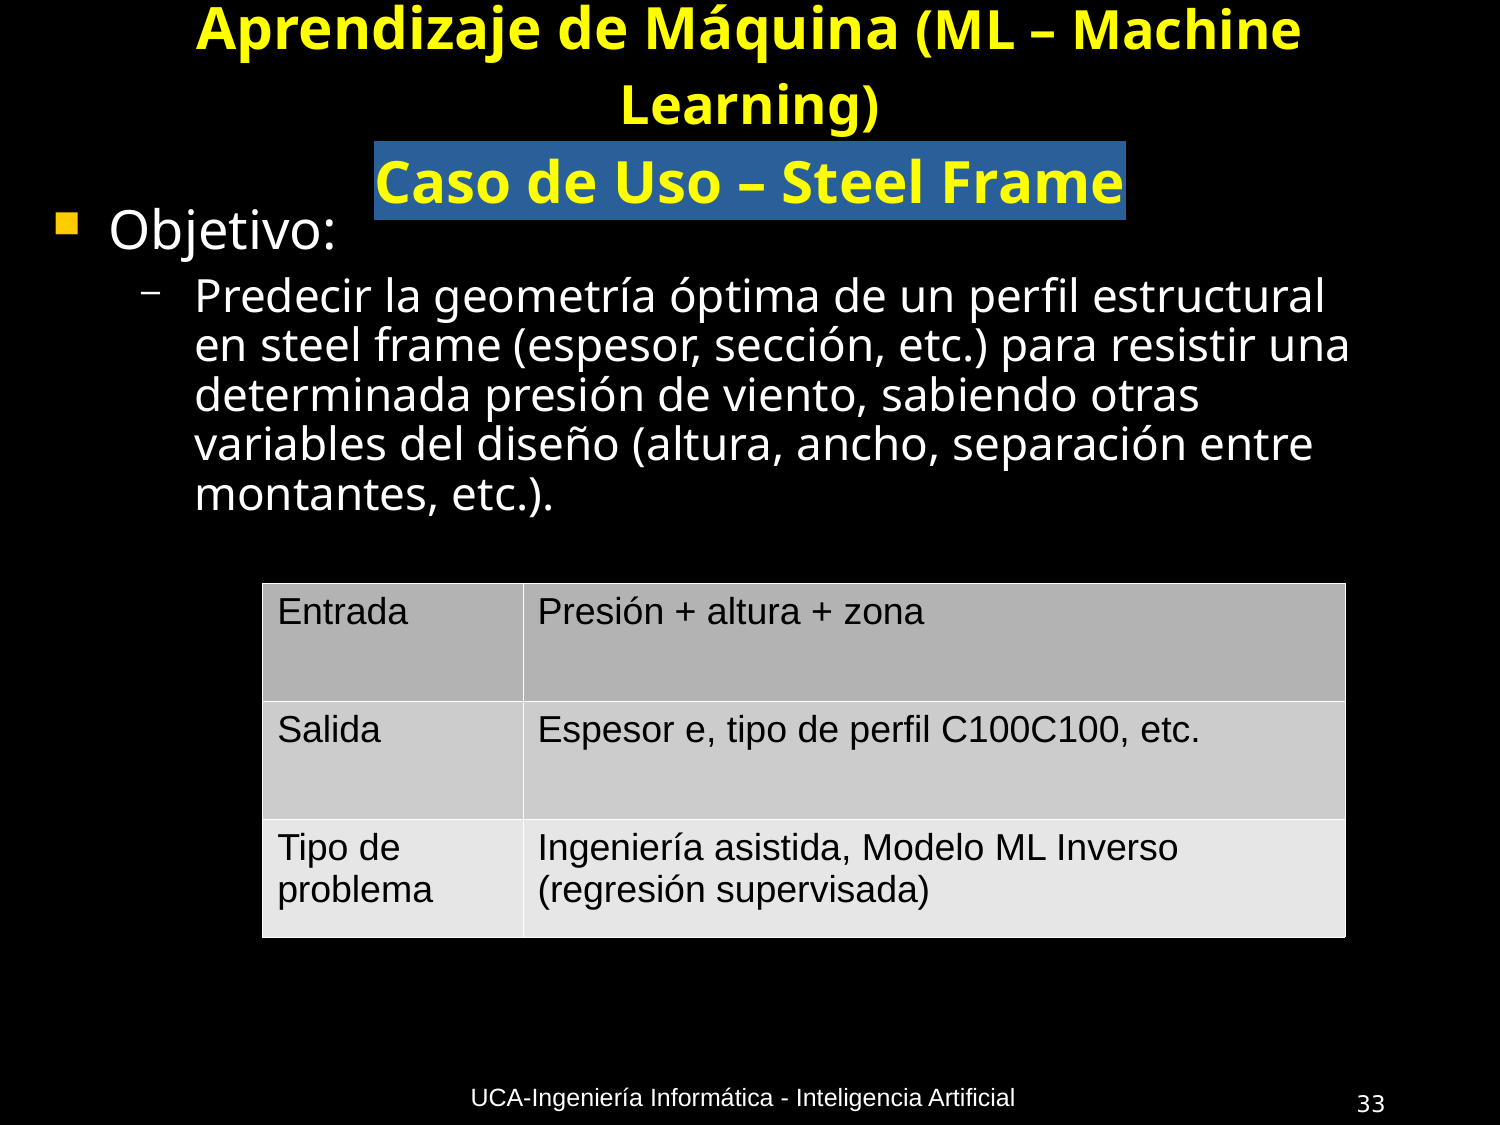

# Aprendizaje de Máquina (ML – Machine Learning) Caso de Uso – Steel Frame
Objetivo:
Predecir la geometría óptima de un perfil estructural en steel frame (espesor, sección, etc.) para resistir una determinada presión de viento, sabiendo otras variables del diseño (altura, ancho, separación entre montantes, etc.).
| Entrada | Presión + altura + zona |
| --- | --- |
| Salida | Espesor e, tipo de perfil C100C100, etc. |
| Tipo de problema | Ingeniería asistida, Modelo ML Inverso (regresión supervisada) |